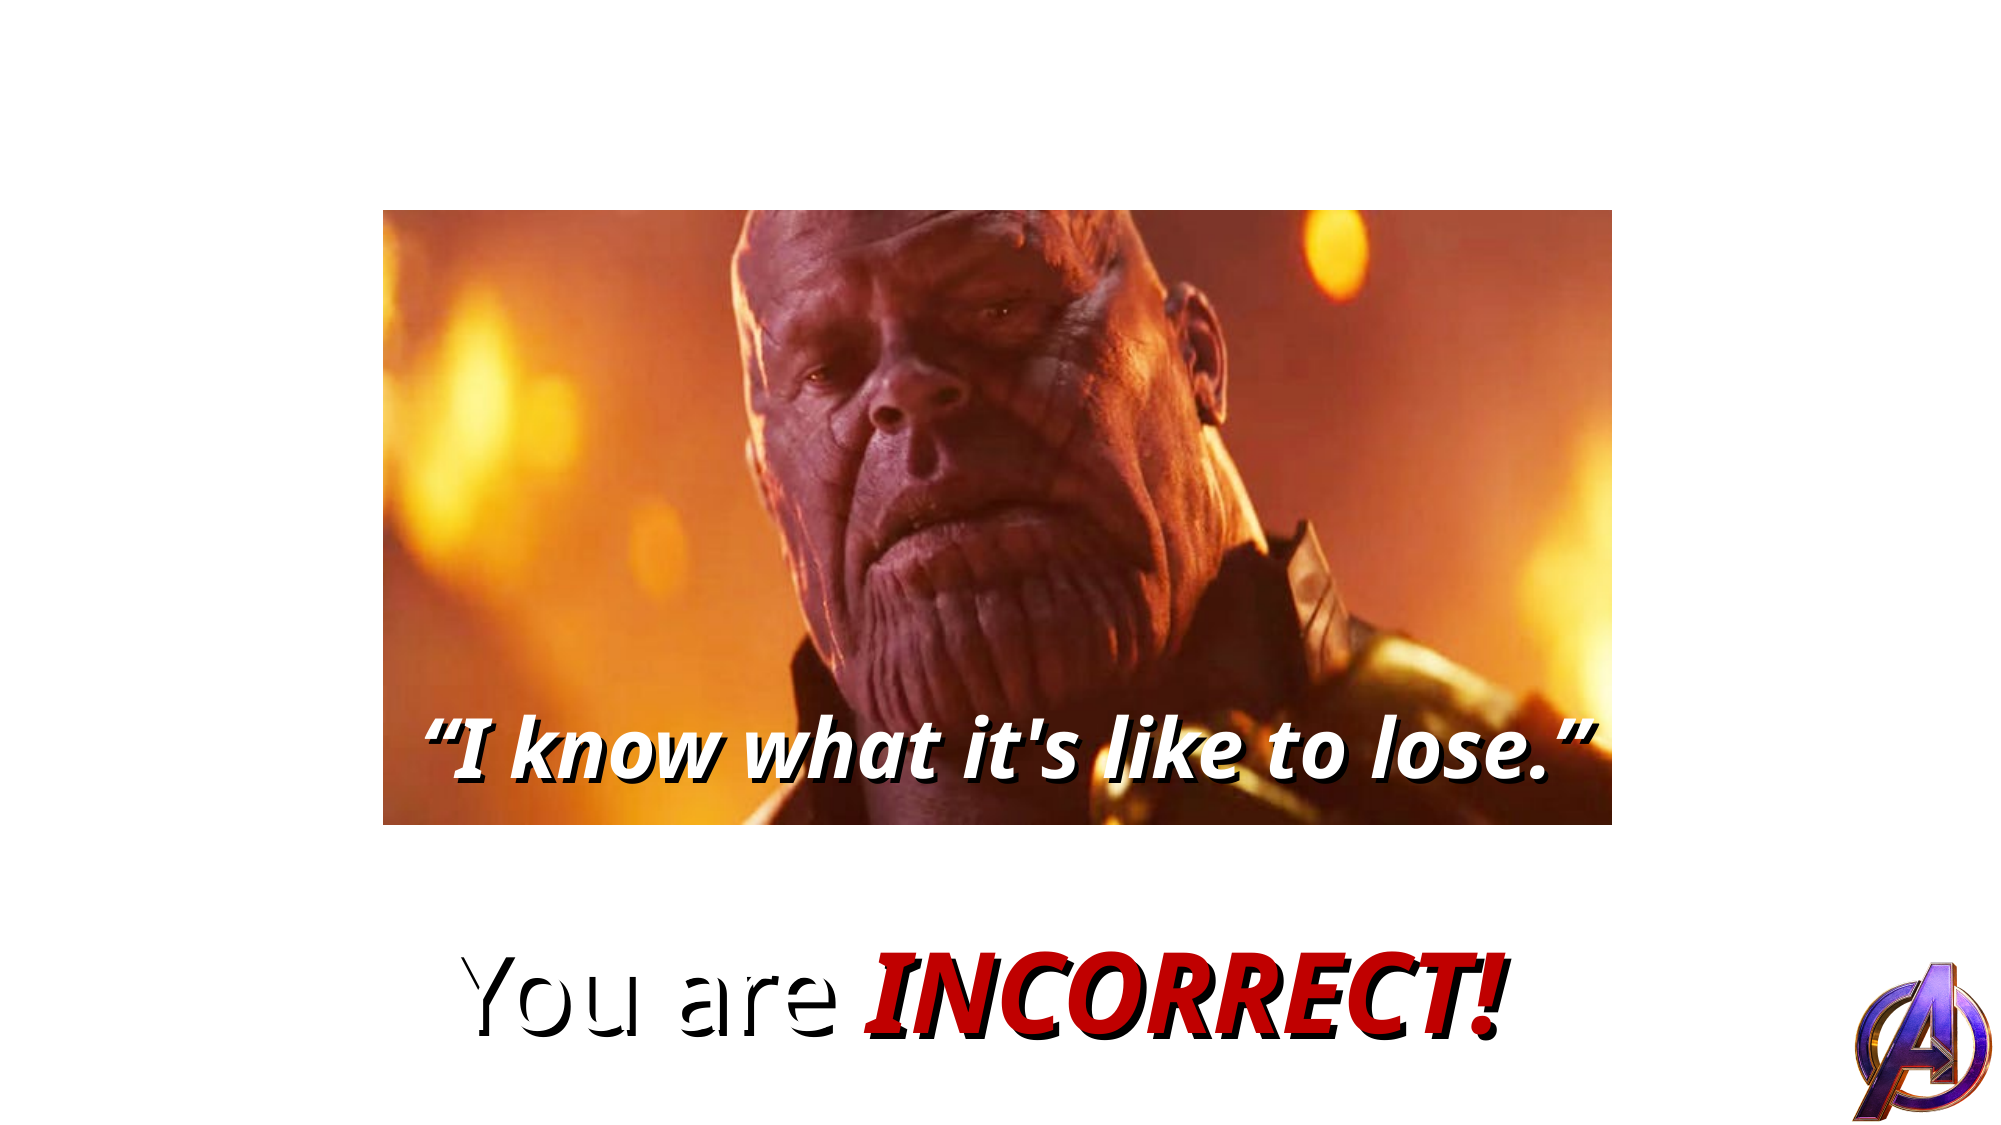

“I know what it's like to lose.”
INCORRECT!
# You are